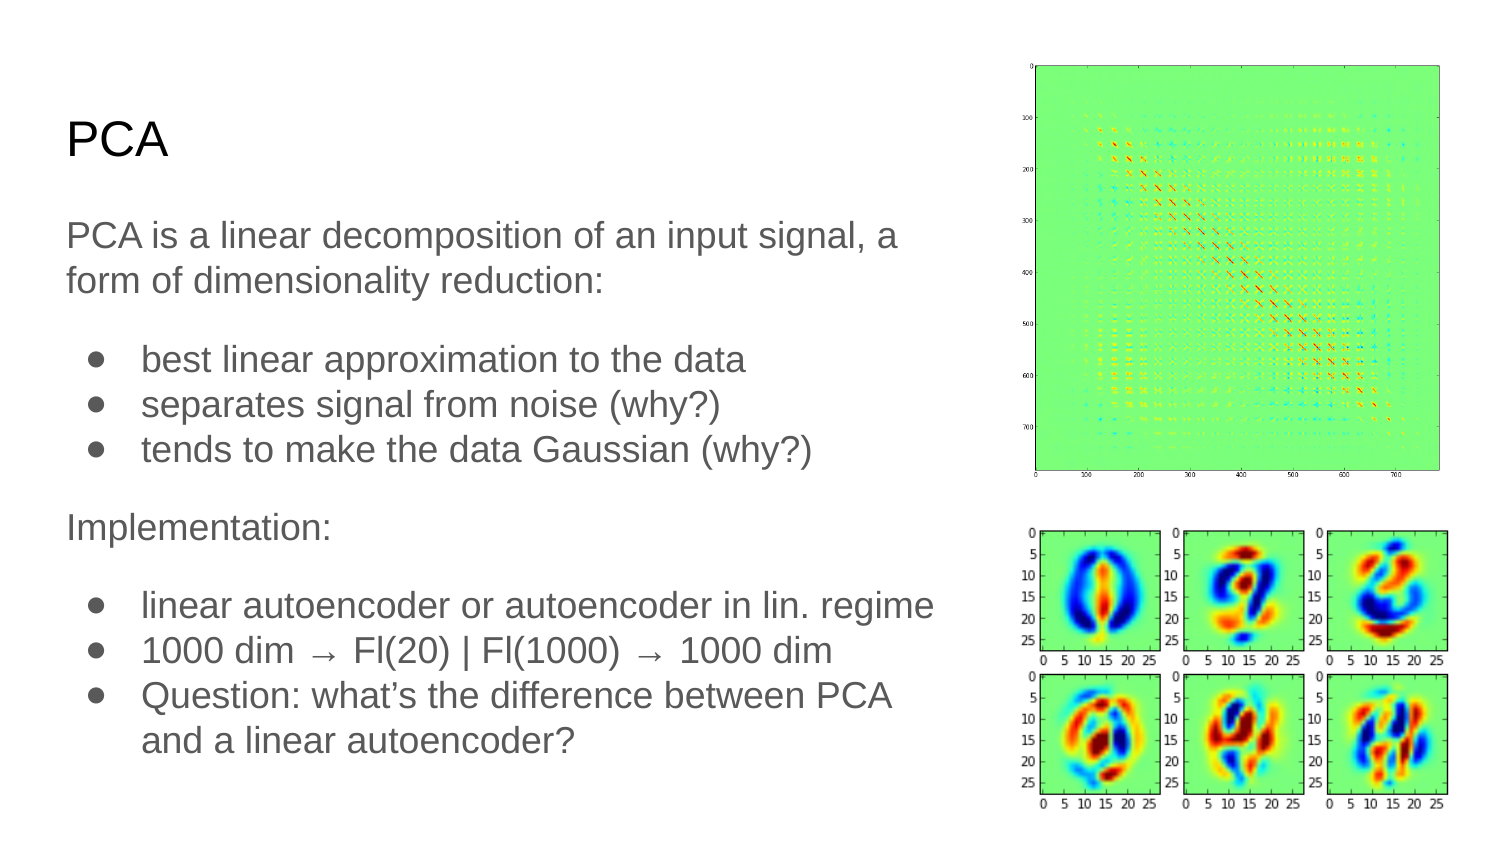

# PCA
PCA is a linear decomposition of an input signal, a form of dimensionality reduction:
best linear approximation to the data
separates signal from noise (why?)
tends to make the data Gaussian (why?)
Implementation:
linear autoencoder or autoencoder in lin. regime
1000 dim → Fl(20) | Fl(1000) → 1000 dim
Question: what’s the difference between PCA and a linear autoencoder?